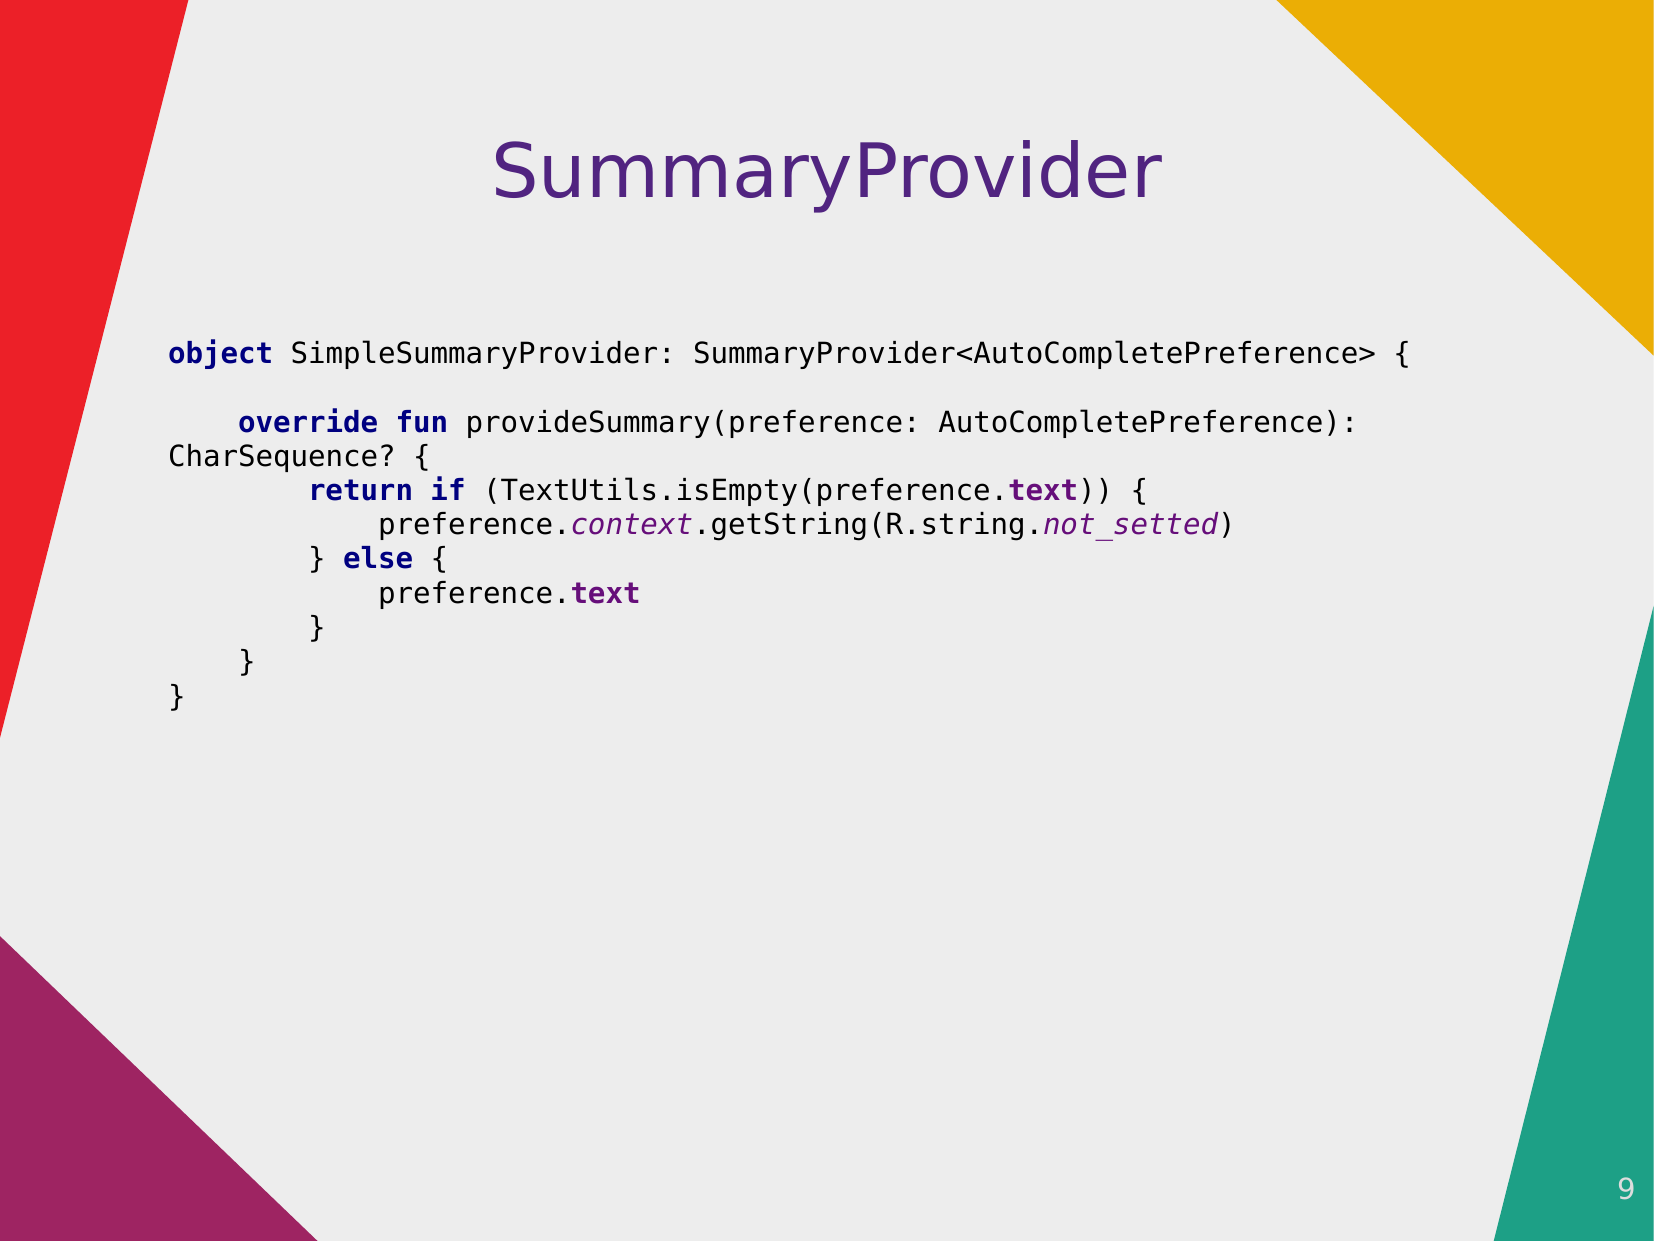

# SummaryProvider
object SimpleSummaryProvider: SummaryProvider<AutoCompletePreference> {
 override fun provideSummary(preference: AutoCompletePreference): CharSequence? {
 return if (TextUtils.isEmpty(preference.text)) {
 preference.context.getString(R.string.not_setted)
 } else {
 preference.text
 }
 }
}
9